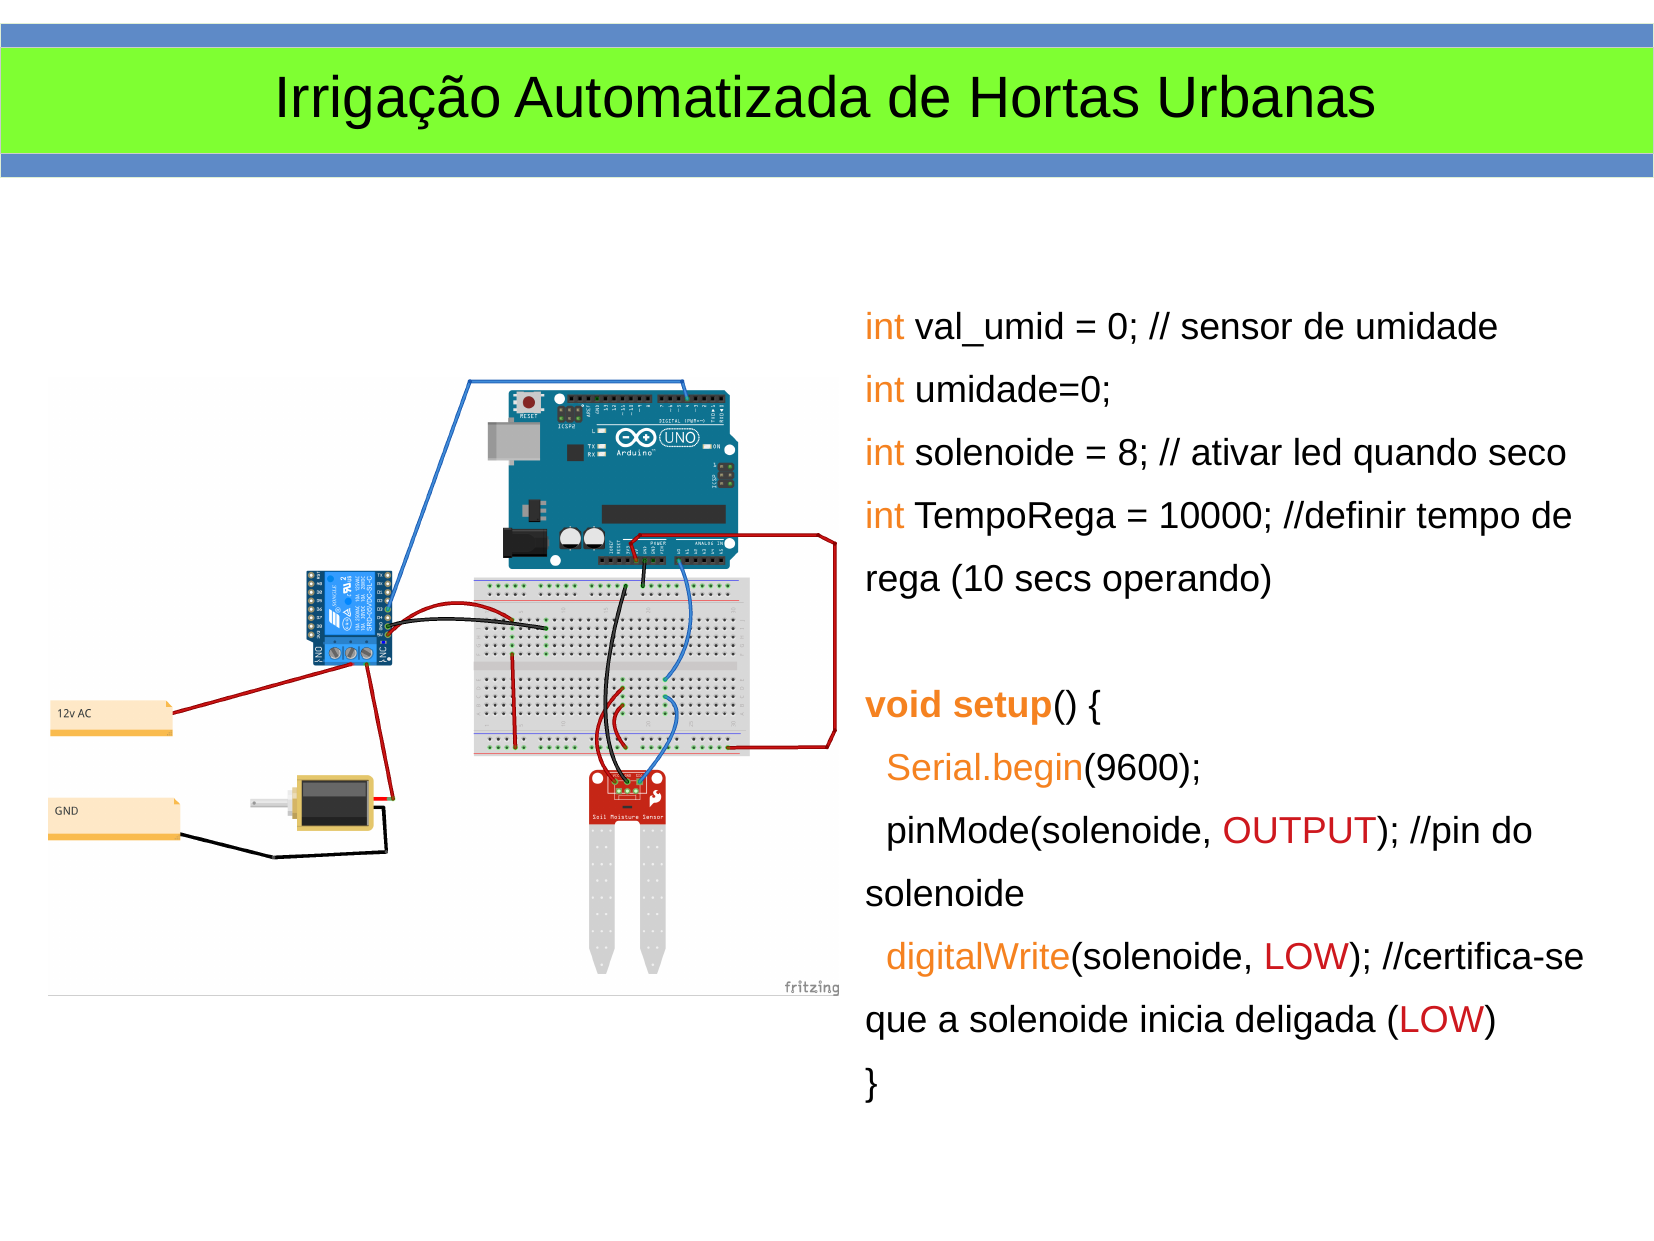

# Irrigação Automatizada de Hortas Urbanas
int val_umid = 0; // sensor de umidade
int umidade=0;
int solenoide = 8; // ativar led quando seco
int TempoRega = 10000; //definir tempo de rega (10 secs operando)
void setup() {
 Serial.begin(9600);
 pinMode(solenoide, OUTPUT); //pin do solenoide
 digitalWrite(solenoide, LOW); //certifica-se que a solenoide inicia deligada (LOW)
}